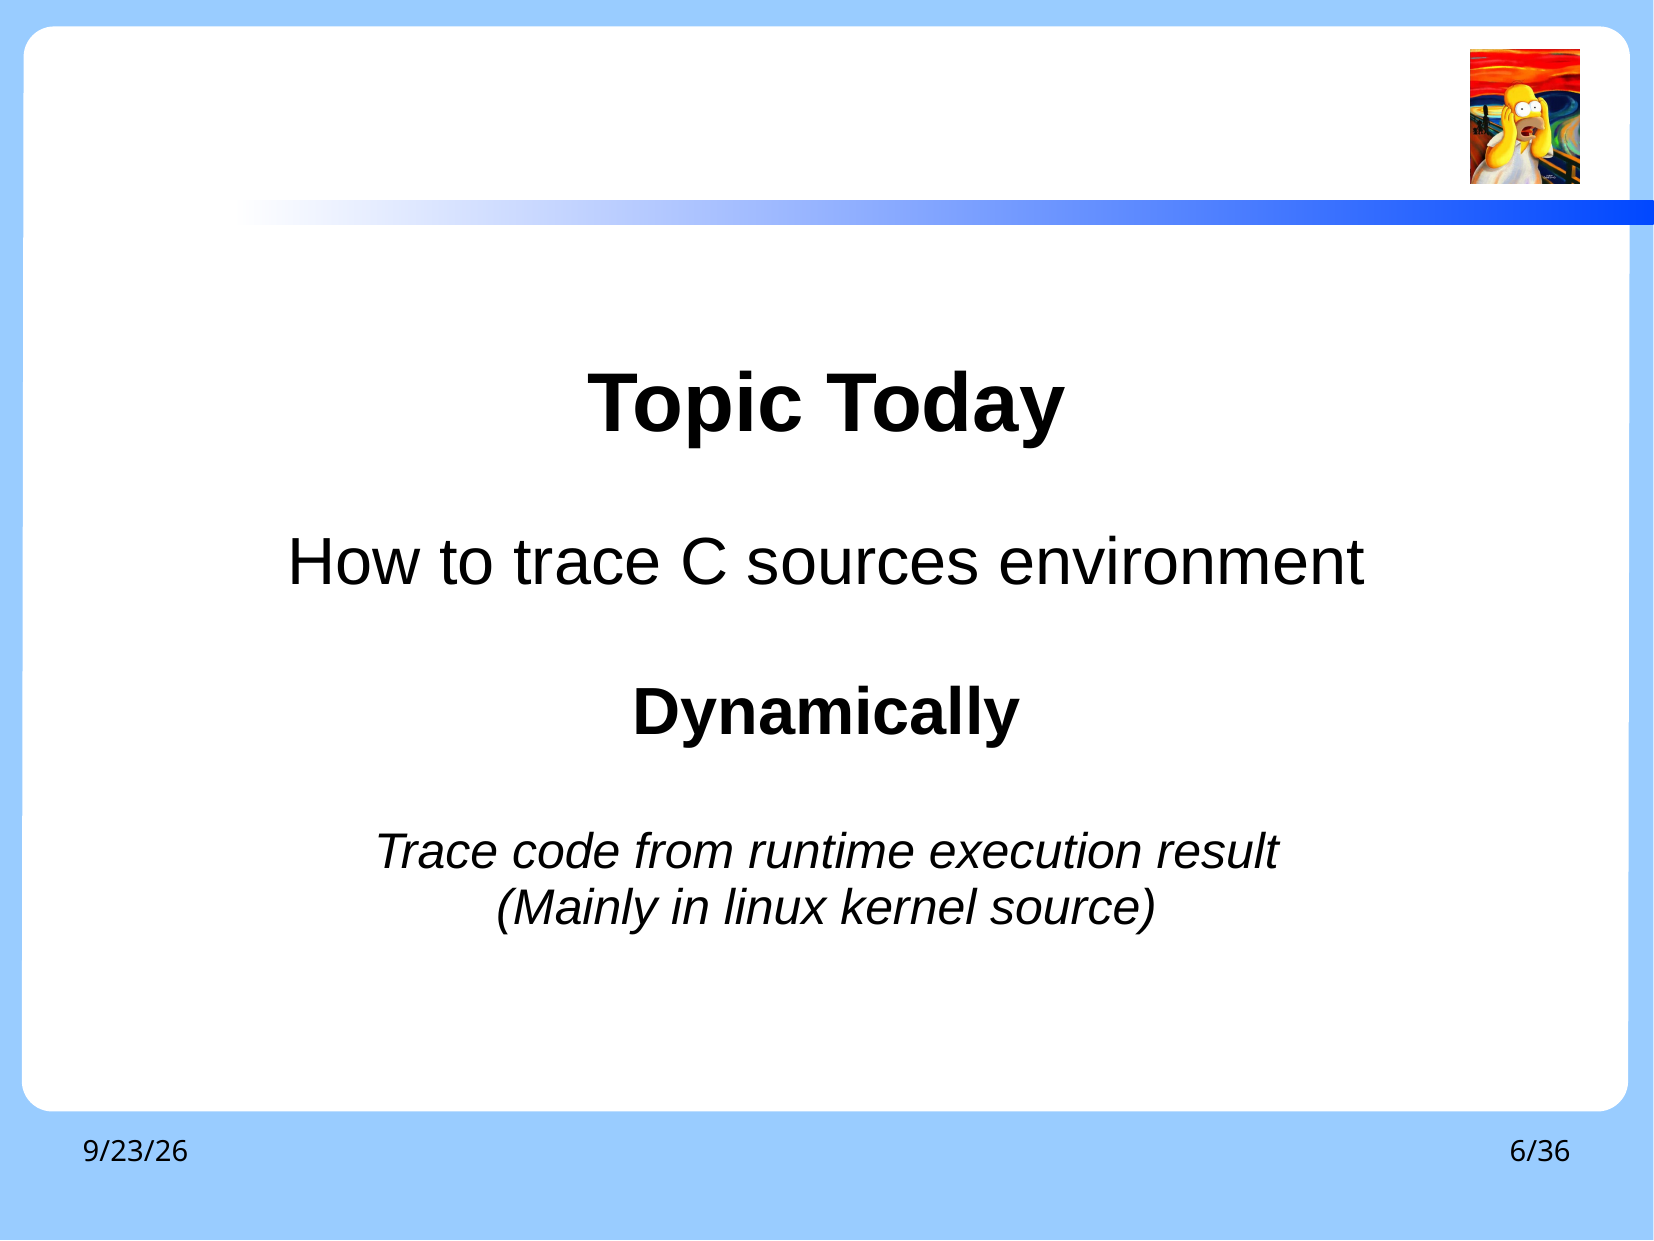

# Topic Today
How to trace C sources environment
Dynamically
Trace code from runtime execution result
(Mainly in linux kernel source)
6